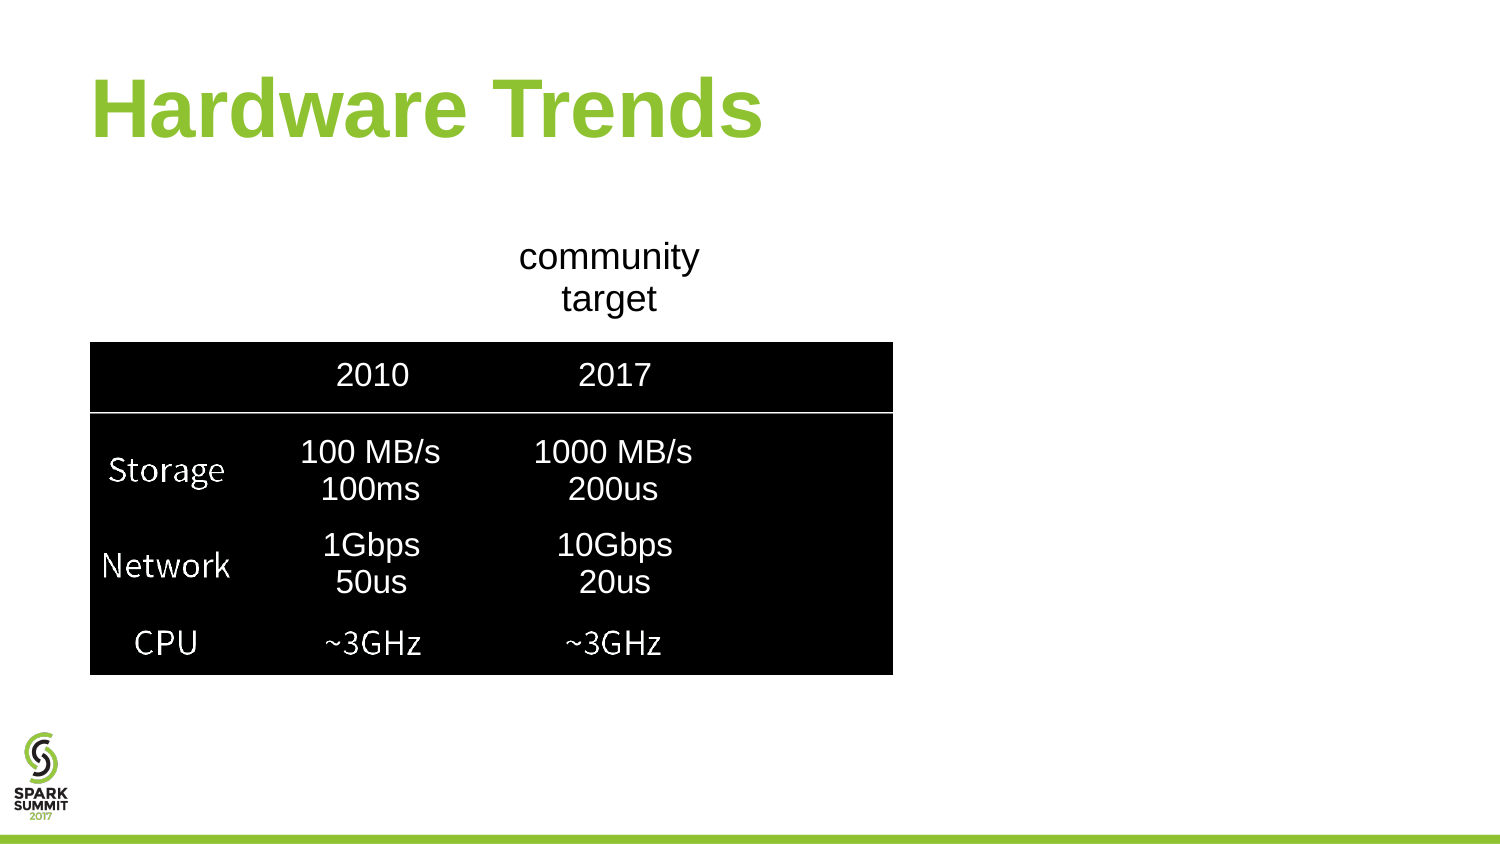

# Hardware Trends
community target
2010
2017
100 MB/s
100ms
1000 MB/s
200us
10Gbps
20us
1Gbps
50us